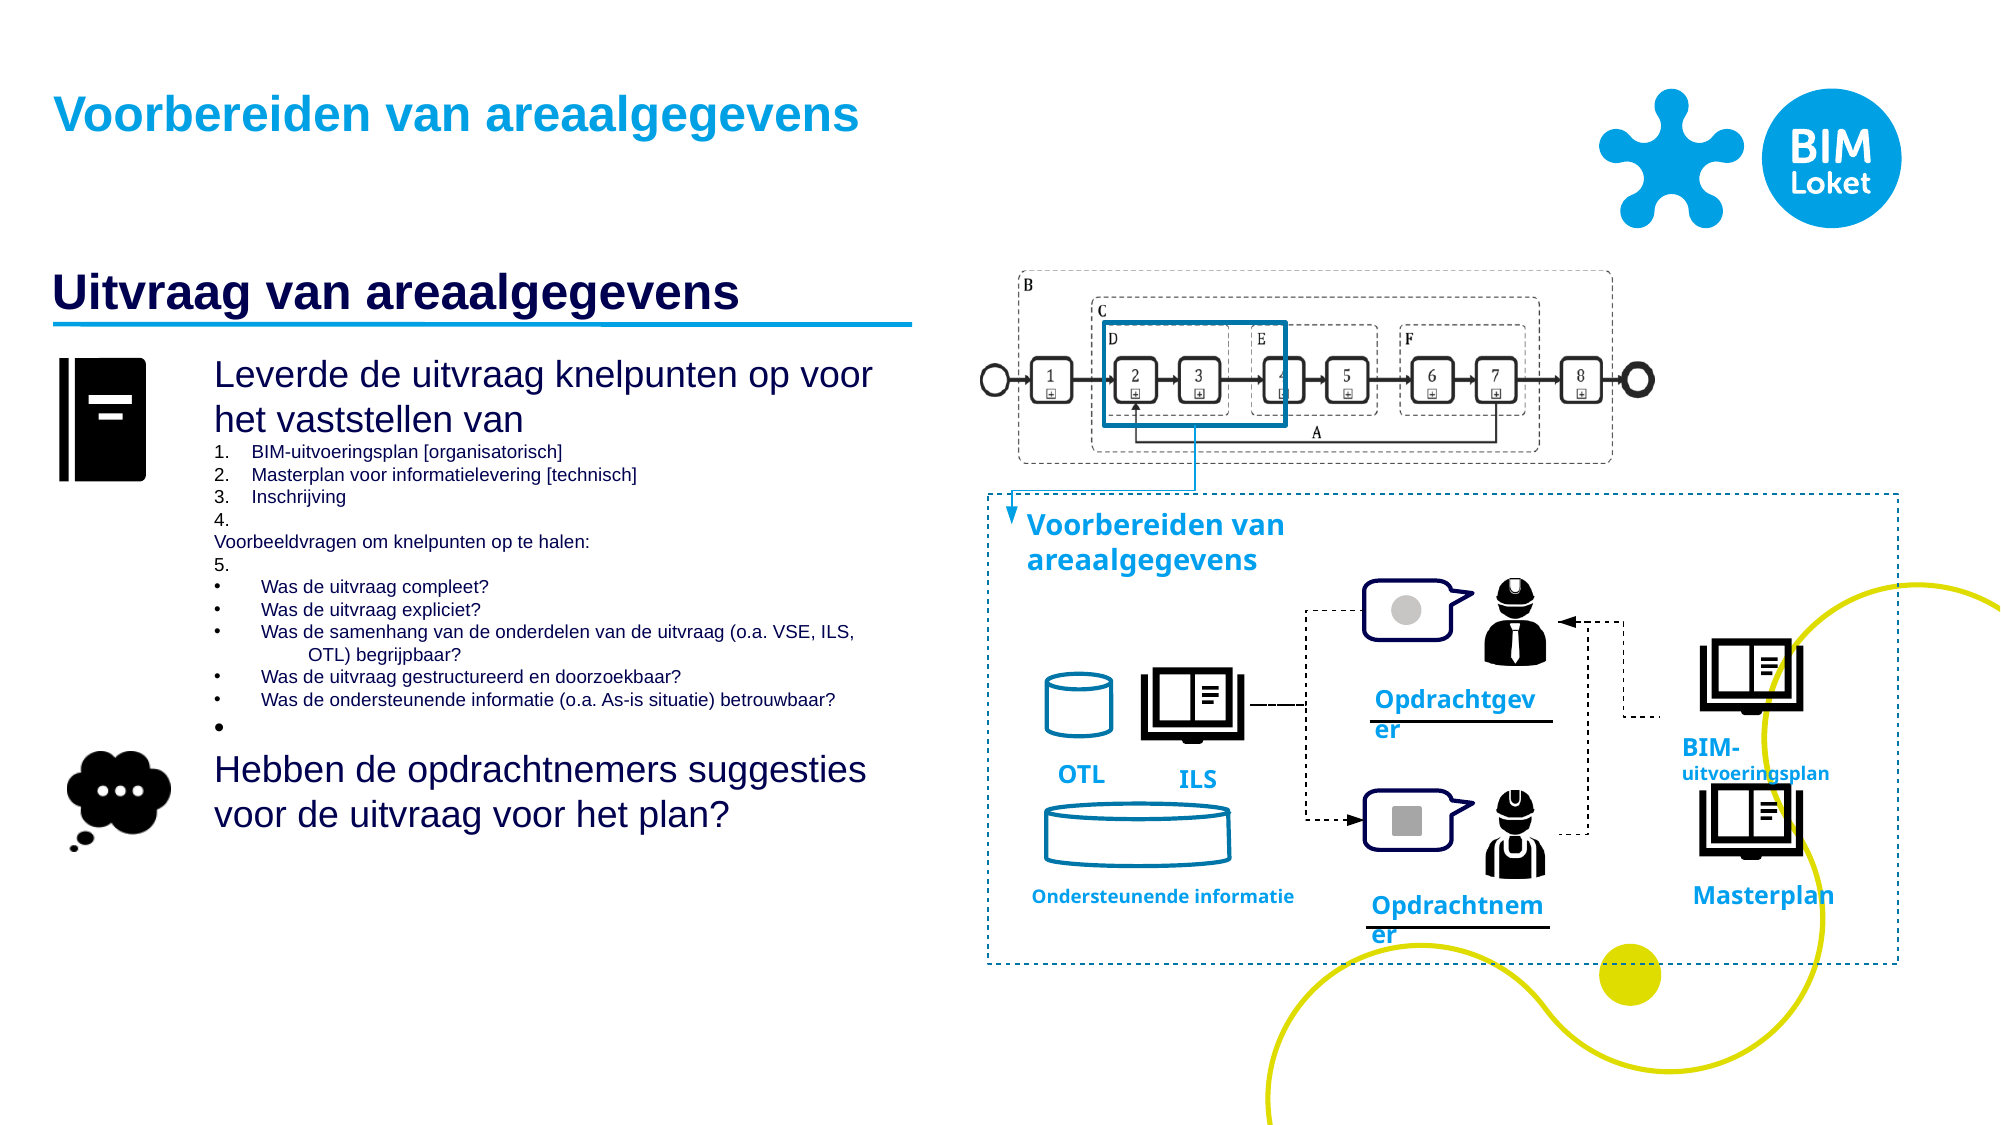

Voorbereiden van areaalgegevens
Uitvraag van areaalgegevens
Leverde de uitvraag knelpunten op voor het vaststellen van
BIM-uitvoeringsplan [organisatorisch]
Masterplan voor informatielevering [technisch]
Inschrijving
Voorbeeldvragen om knelpunten op te halen:
Was de uitvraag compleet?
Was de uitvraag expliciet?
Was de samenhang van de onderdelen van de uitvraag (o.a. VSE, ILS, OTL) begrijpbaar?
Was de uitvraag gestructureerd en doorzoekbaar?
Was de ondersteunende informatie (o.a. As-is situatie) betrouwbaar?
Hebben de opdrachtnemers suggesties voor de uitvraag voor het plan?
Voorbereiden van areaalgegevens
Opdrachtgever
BIM-uitvoeringsplan
OTL
ILS
Masterplan
Ondersteunende informatie
Opdrachtnemer